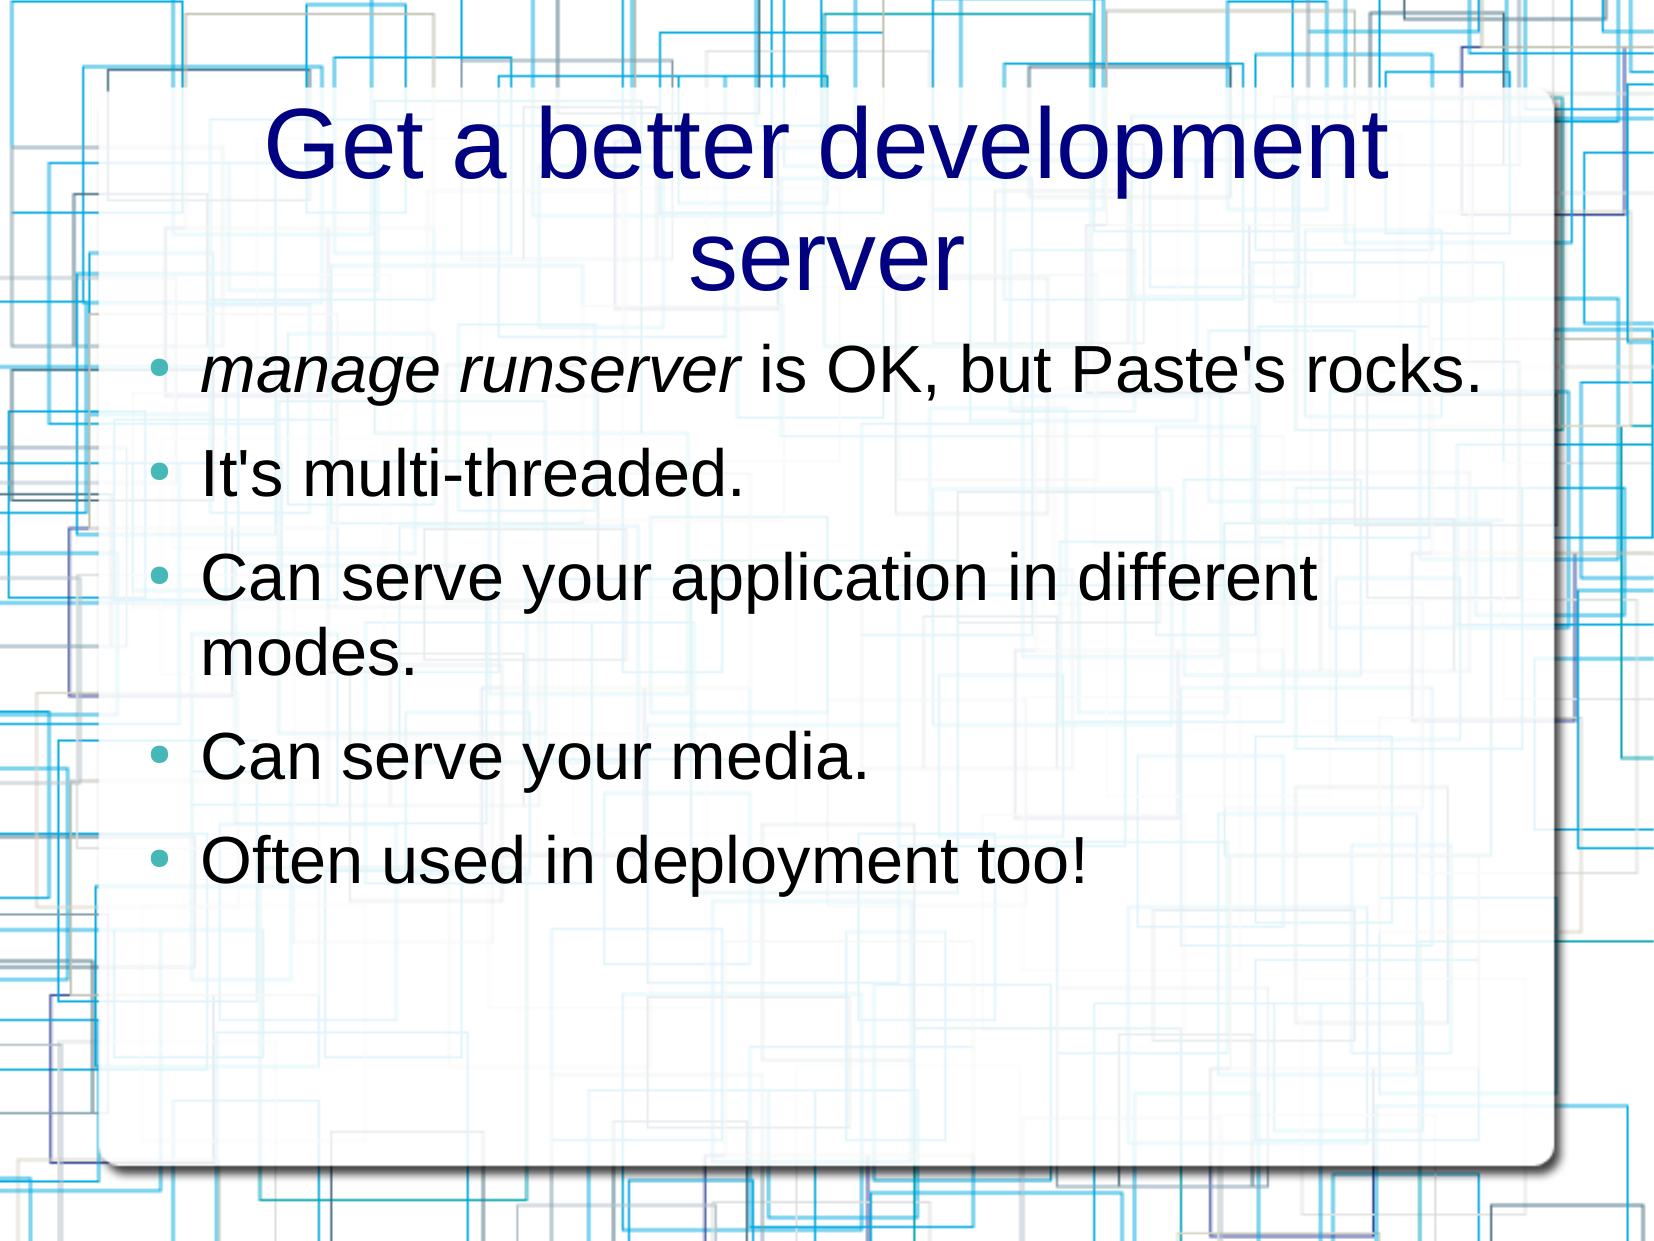

# Get a better development server
manage runserver is OK, but Paste's rocks.
It's multi-threaded.
Can serve your application in different modes.
Can serve your media.
Often used in deployment too!